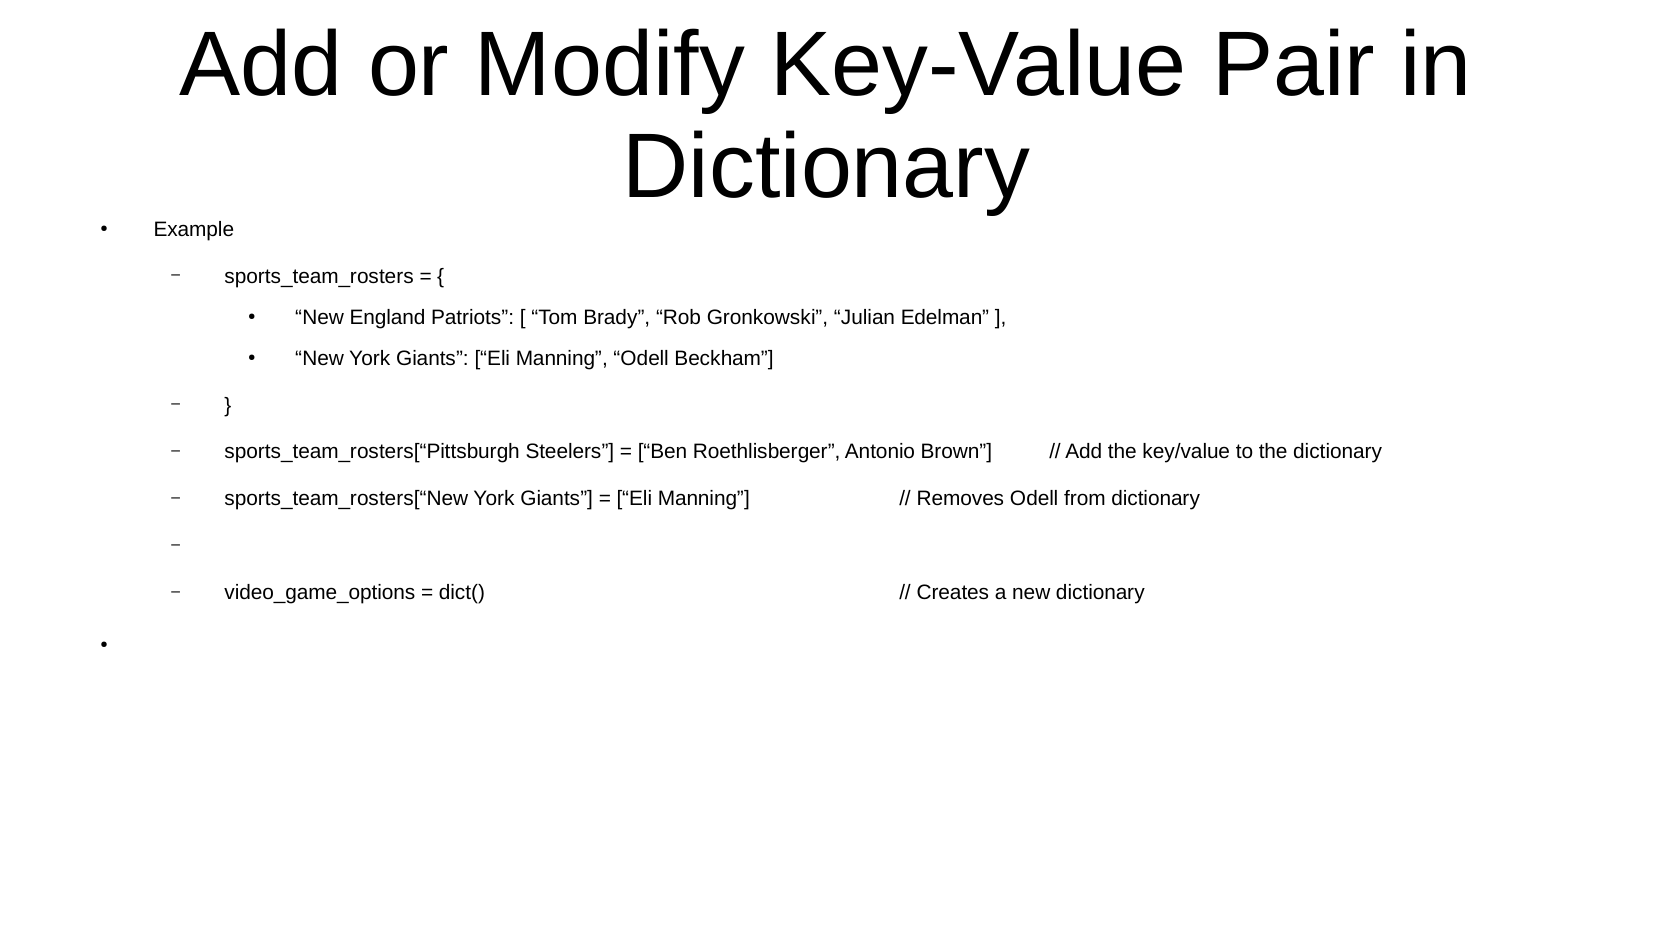

# Add or Modify Key-Value Pair in Dictionary
Example
sports_team_rosters = {
“New England Patriots”: [ “Tom Brady”, “Rob Gronkowski”, “Julian Edelman” ],
“New York Giants”: [“Eli Manning”, “Odell Beckham”]
}
sports_team_rosters[“Pittsburgh Steelers”] = [“Ben Roethlisberger”, Antonio Brown”]	// Add the key/value to the dictionary
sports_team_rosters[“New York Giants”] = [“Eli Manning”] 		// Removes Odell from dictionary
video_game_options = dict()						// Creates a new dictionary